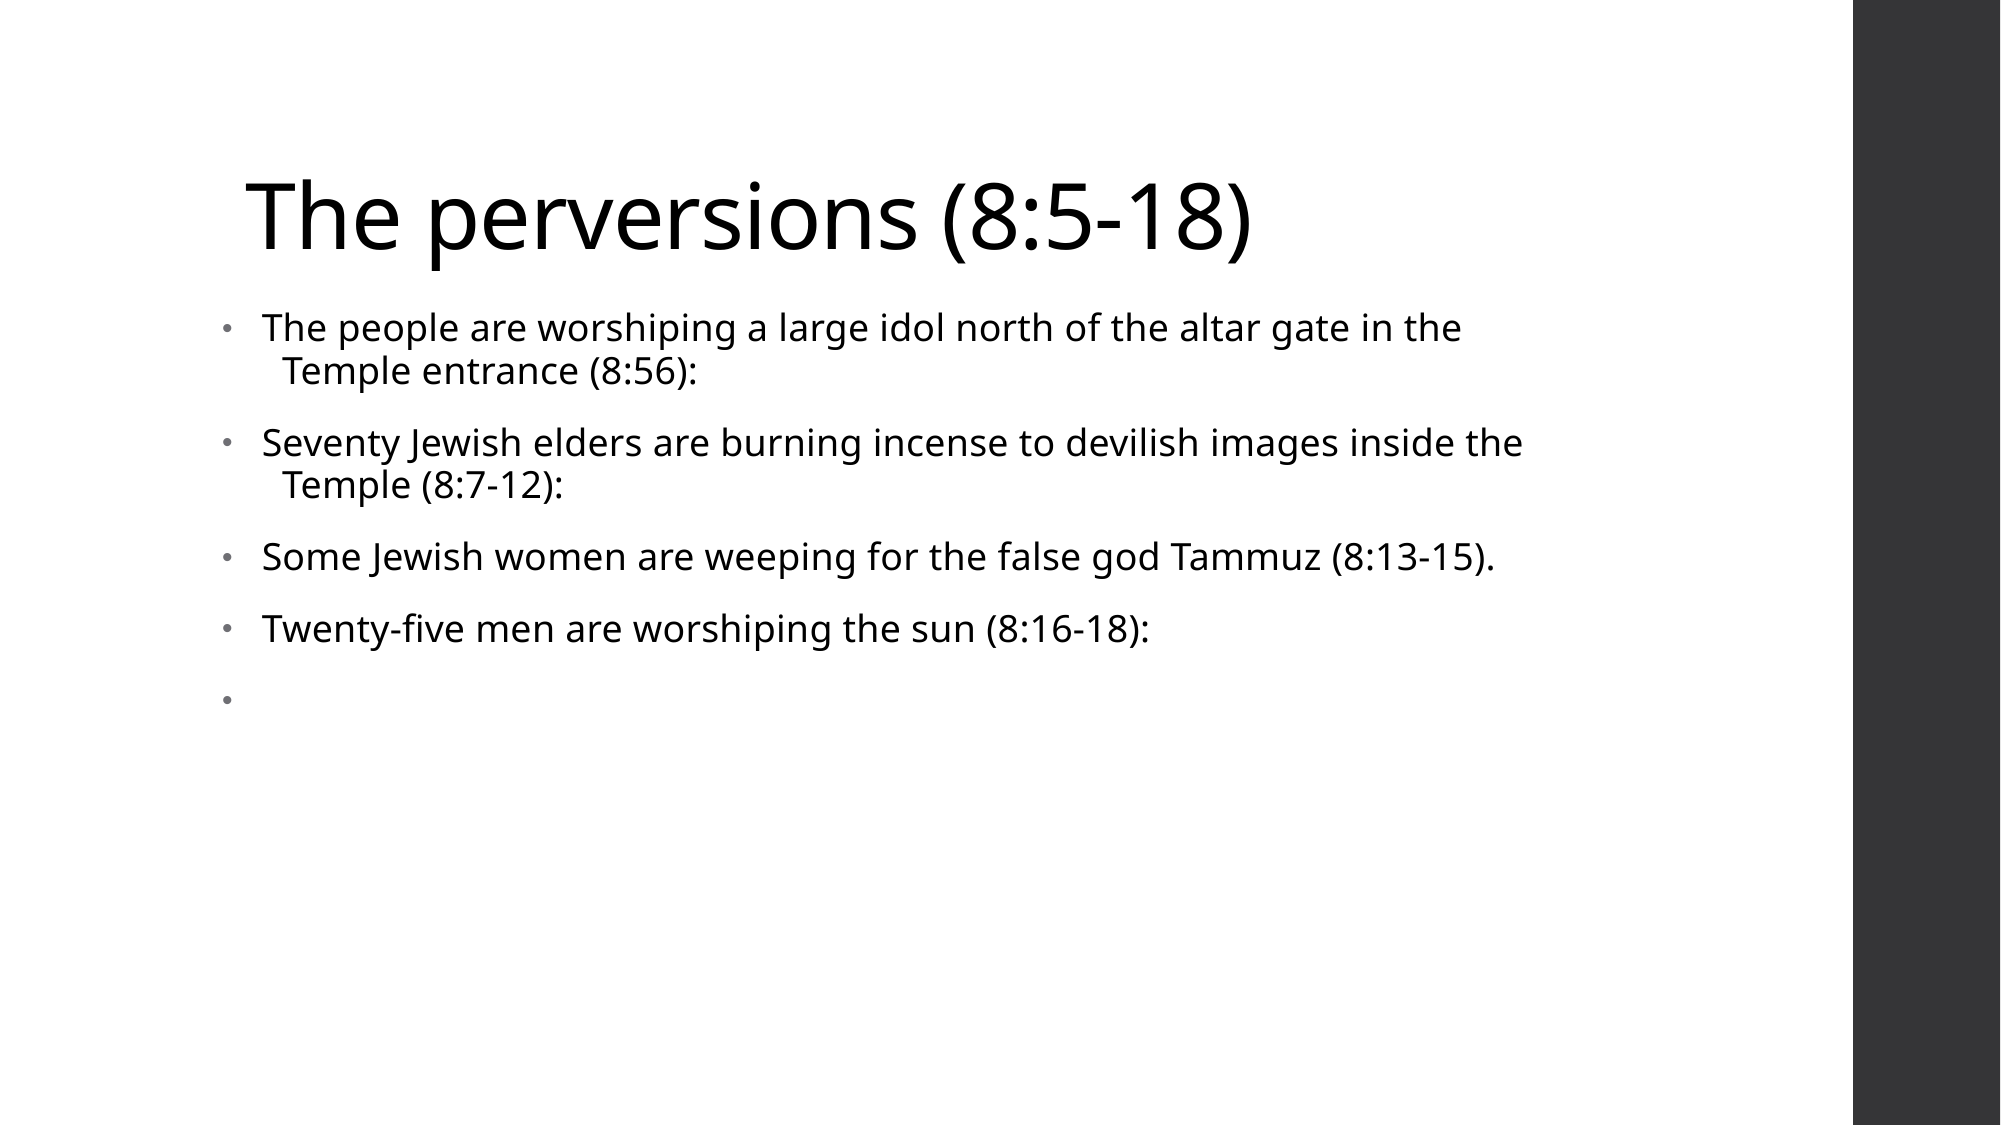

# The perversions (8:5-18)
 The people are worshiping a large idol north of the altar gate in the Temple entrance (8:56):
 Seventy Jewish elders are burning incense to devilish images inside the Temple (8:7-12):
 Some Jewish women are weeping for the false god Tammuz (8:13-15).
 Twenty-five men are worshiping the sun (8:16-18):